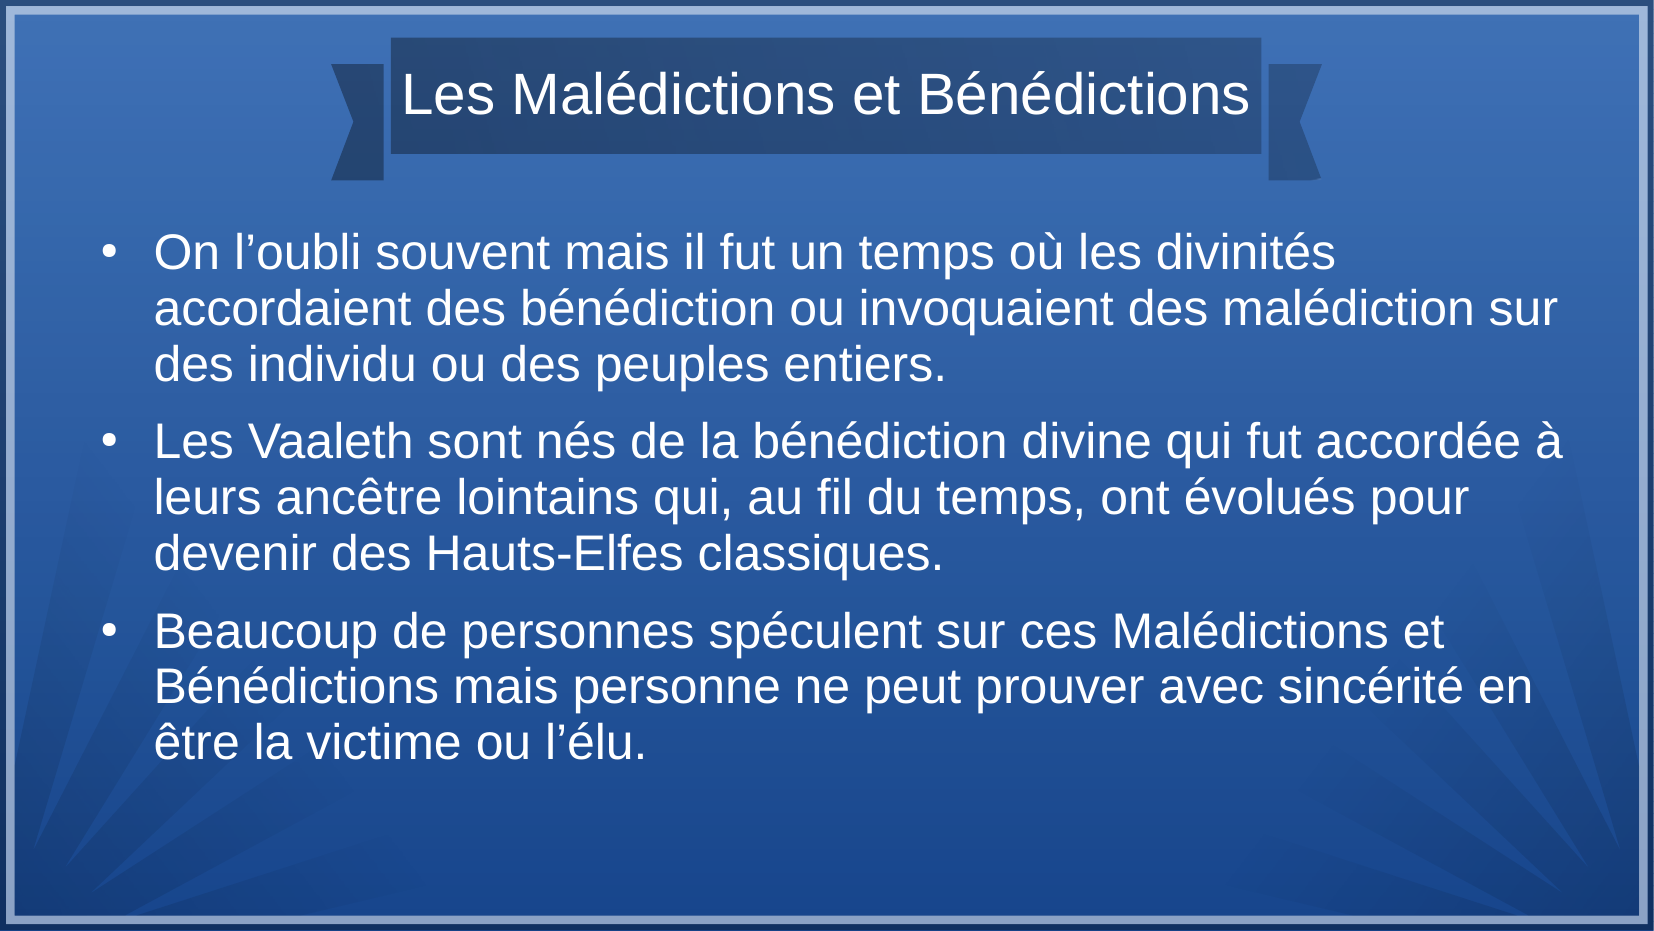

# Les Malédictions et Bénédictions
On l’oubli souvent mais il fut un temps où les divinités accordaient des bénédiction ou invoquaient des malédiction sur des individu ou des peuples entiers.
Les Vaaleth sont nés de la bénédiction divine qui fut accordée à leurs ancêtre lointains qui, au fil du temps, ont évolués pour devenir des Hauts-Elfes classiques.
Beaucoup de personnes spéculent sur ces Malédictions et Bénédictions mais personne ne peut prouver avec sincérité en être la victime ou l’élu.